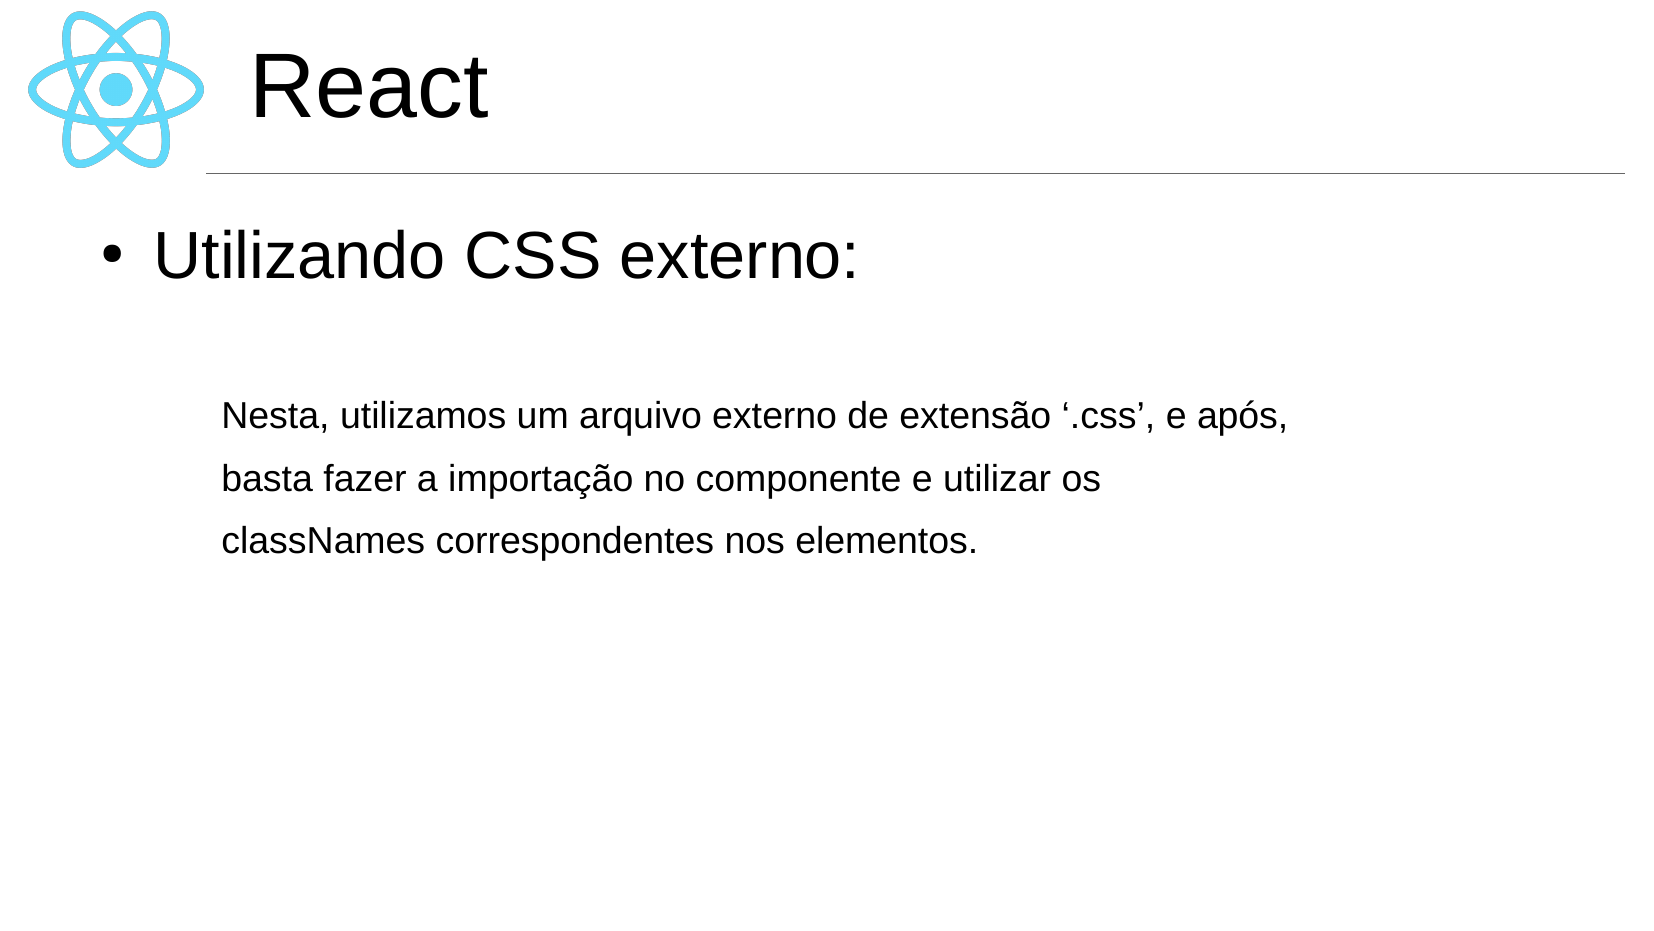

# React
Utilizando CSS externo:
Nesta, utilizamos um arquivo externo de extensão ‘.css’, e após, basta fazer a importação no componente e utilizar os classNames correspondentes nos elementos.